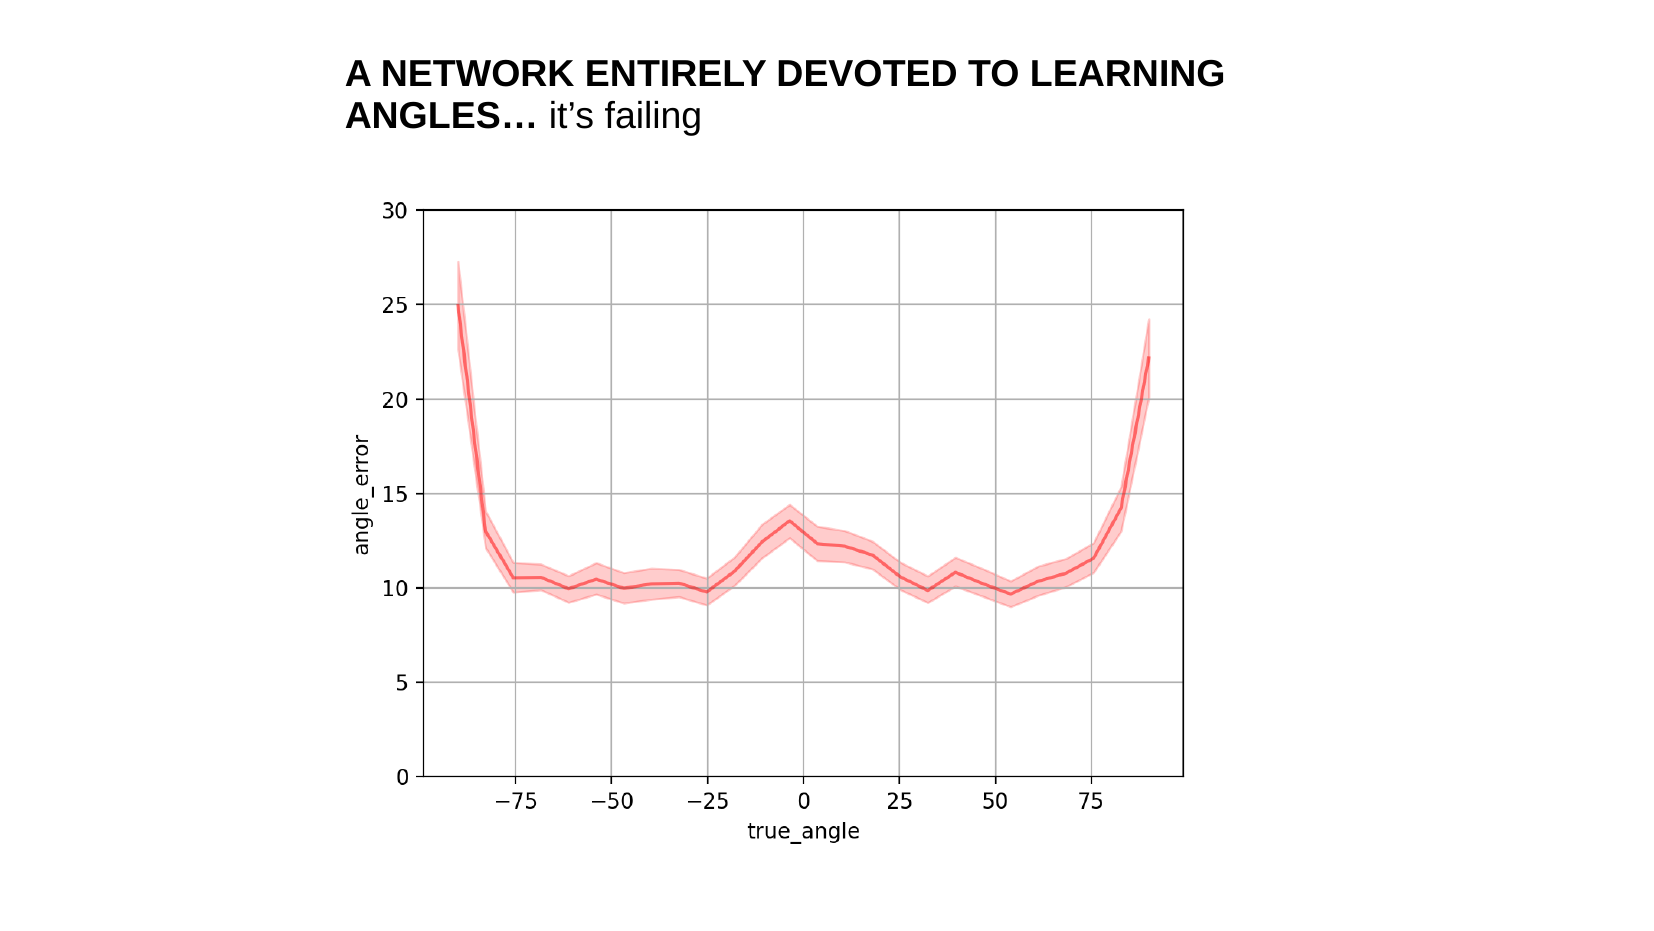

A NETWORK ENTIRELY DEVOTED TO LEARNING ANGLES… it’s failing